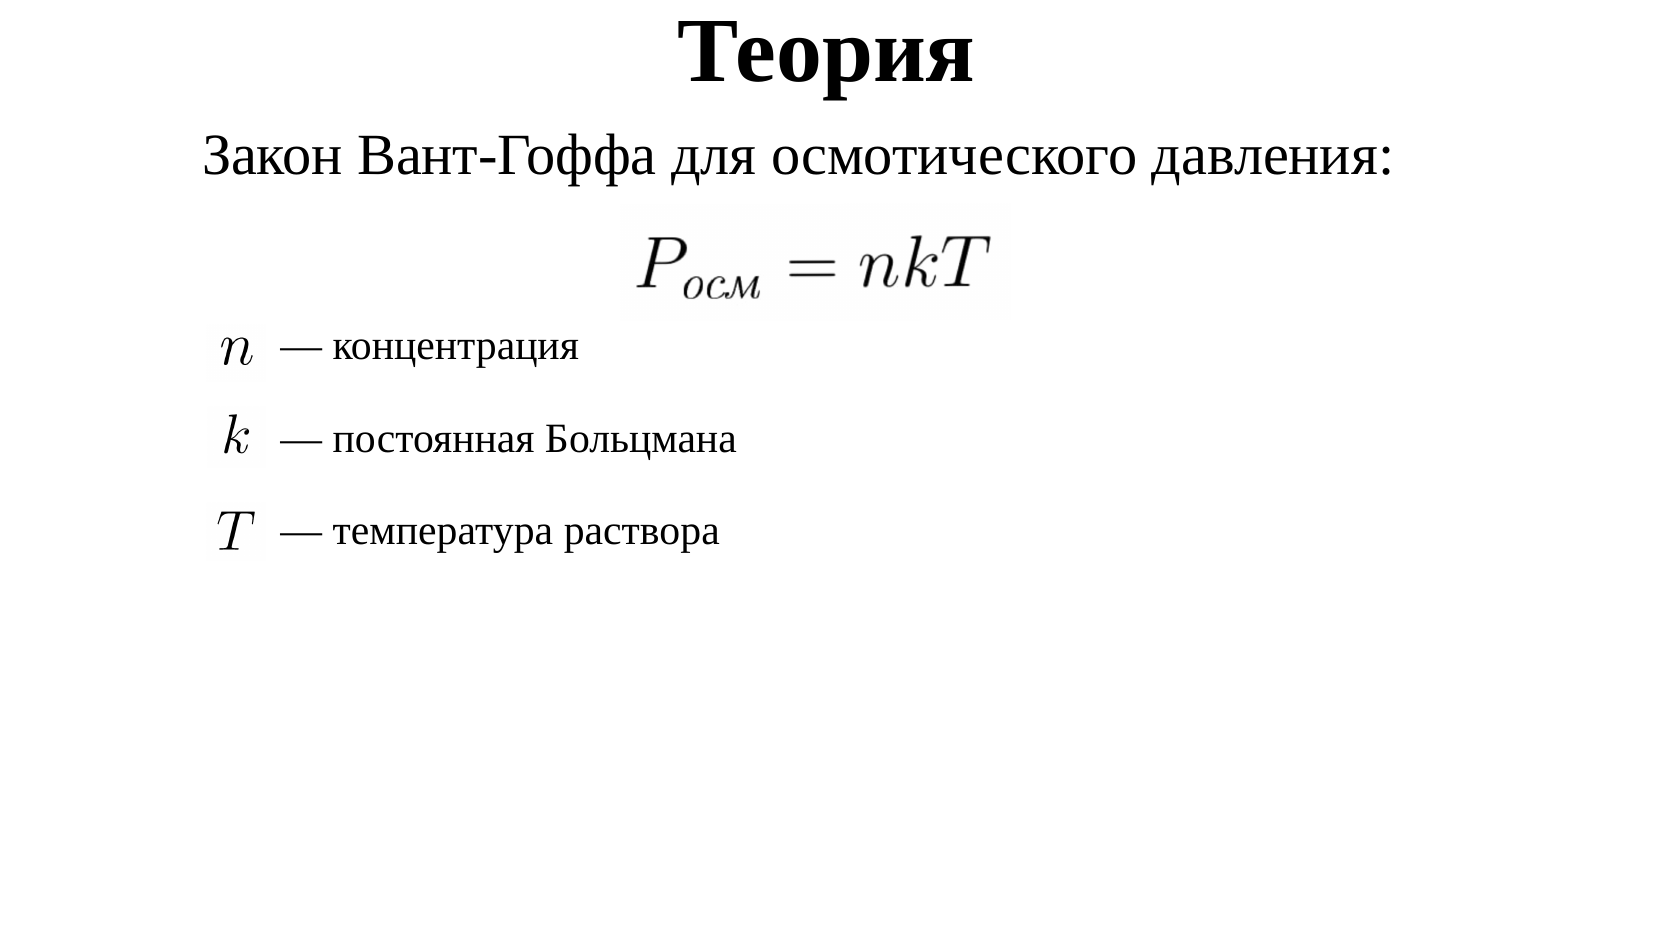

Теория
# Закон Вант-Гоффа для осмотического давления:
— концентрация
— постоянная Больцмана
— температура раствора